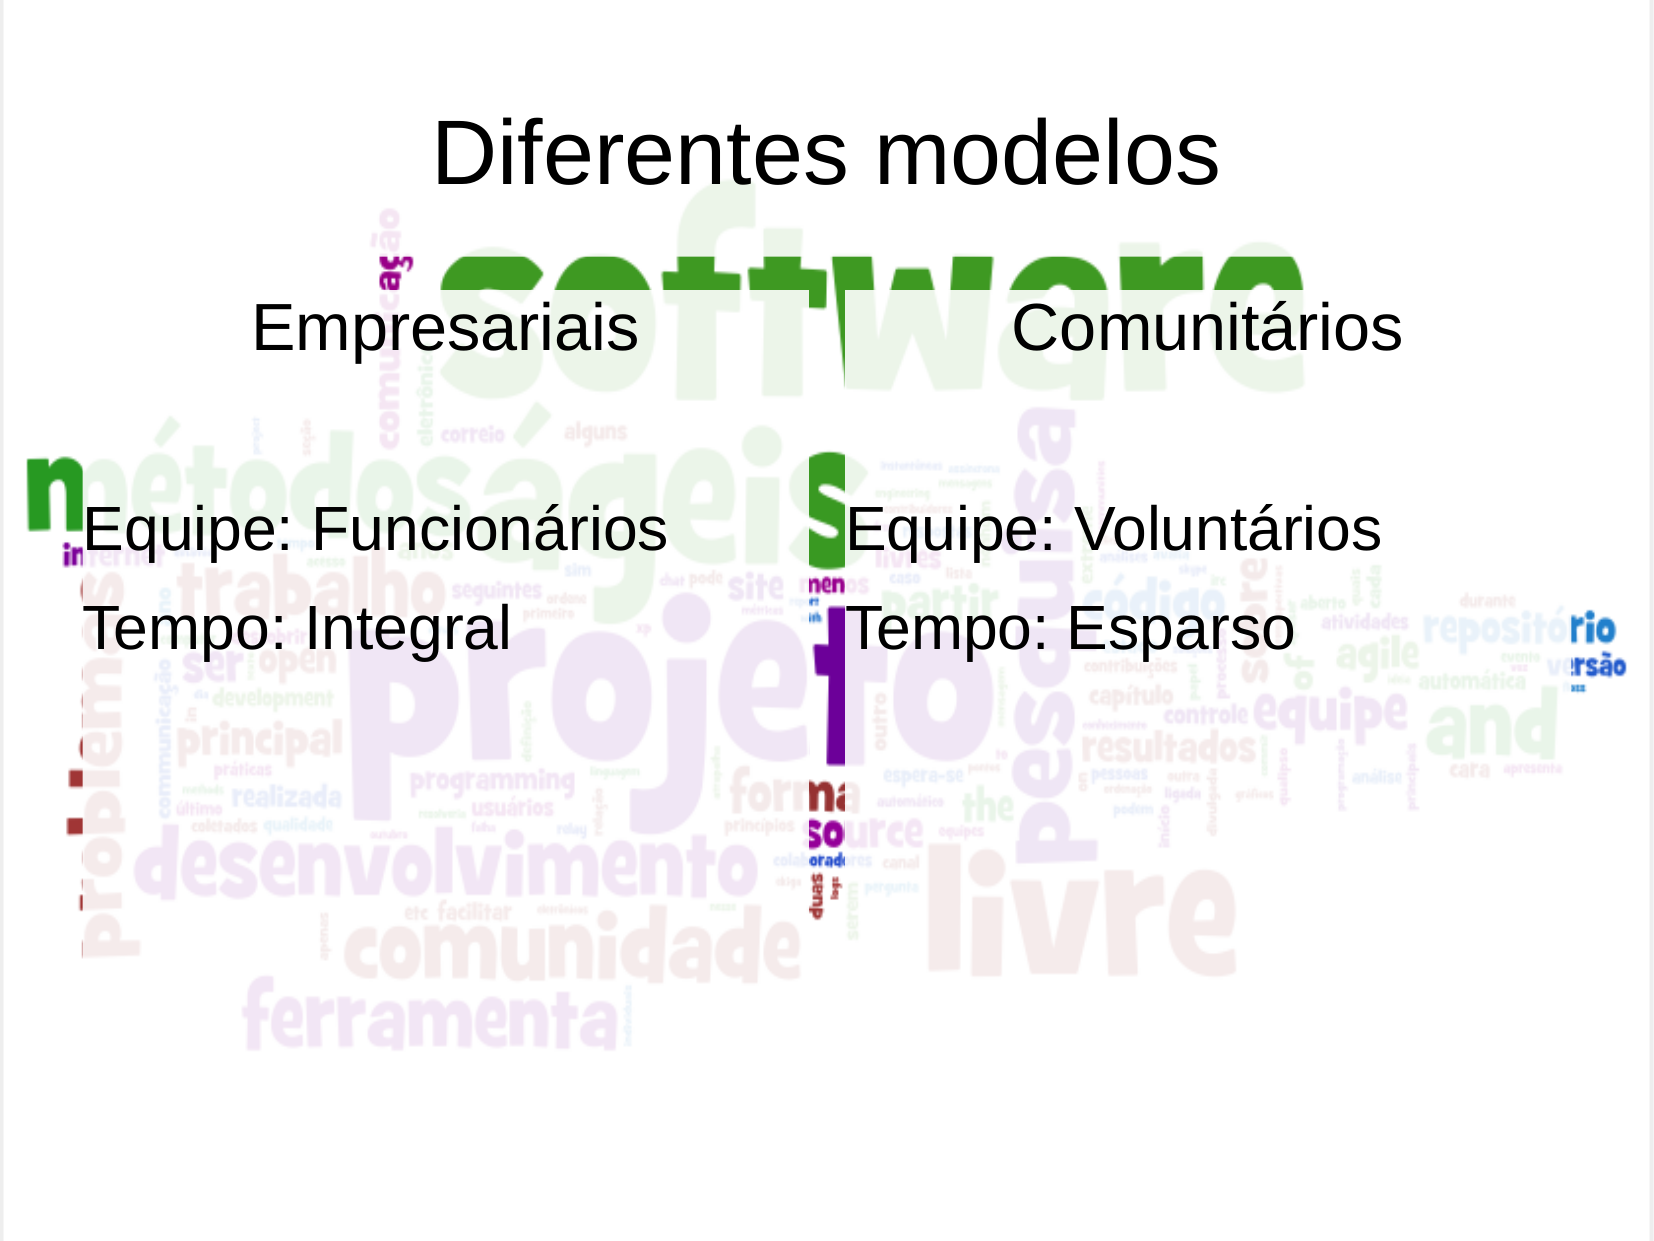

# Diferentes modelos
Empresariais
Equipe: Funcionários
Tempo: Integral
Comunitários
Equipe: Voluntários
Tempo: Esparso